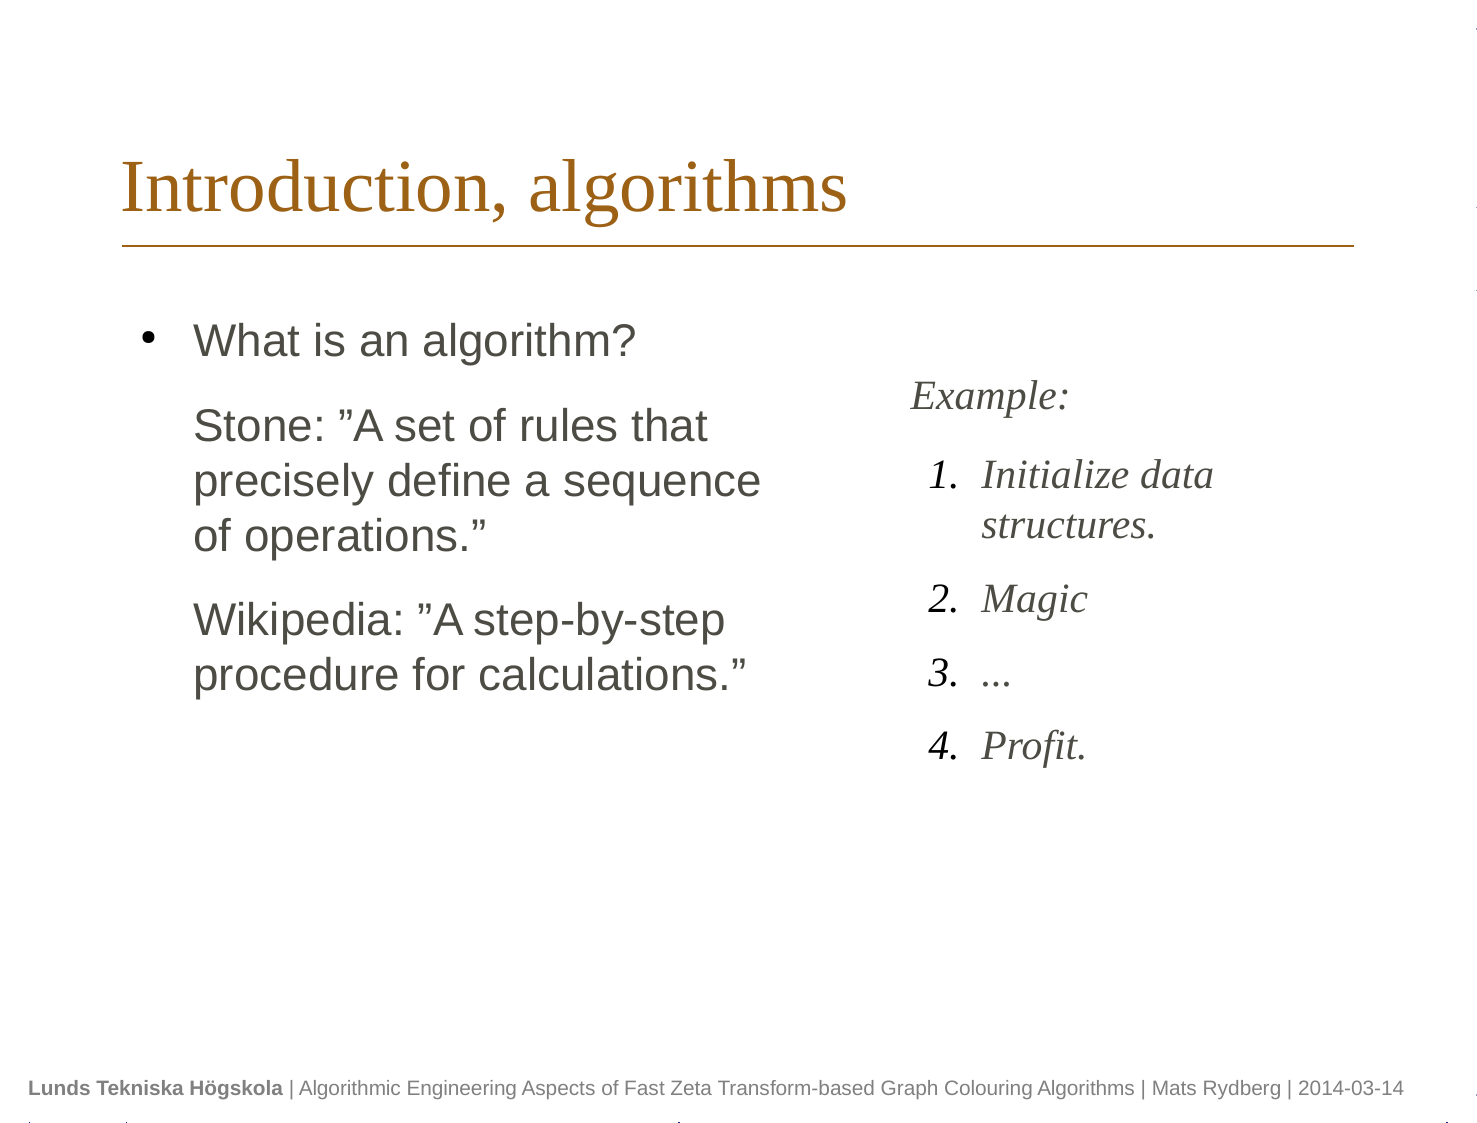

# Introduction, algorithms
What is an algorithm?
Stone: ”A set of rules that precisely define a sequence of operations.”
Wikipedia: ”A step-by-step procedure for calculations.”
Example:
Initialize data structures.
Magic
...
Profit.